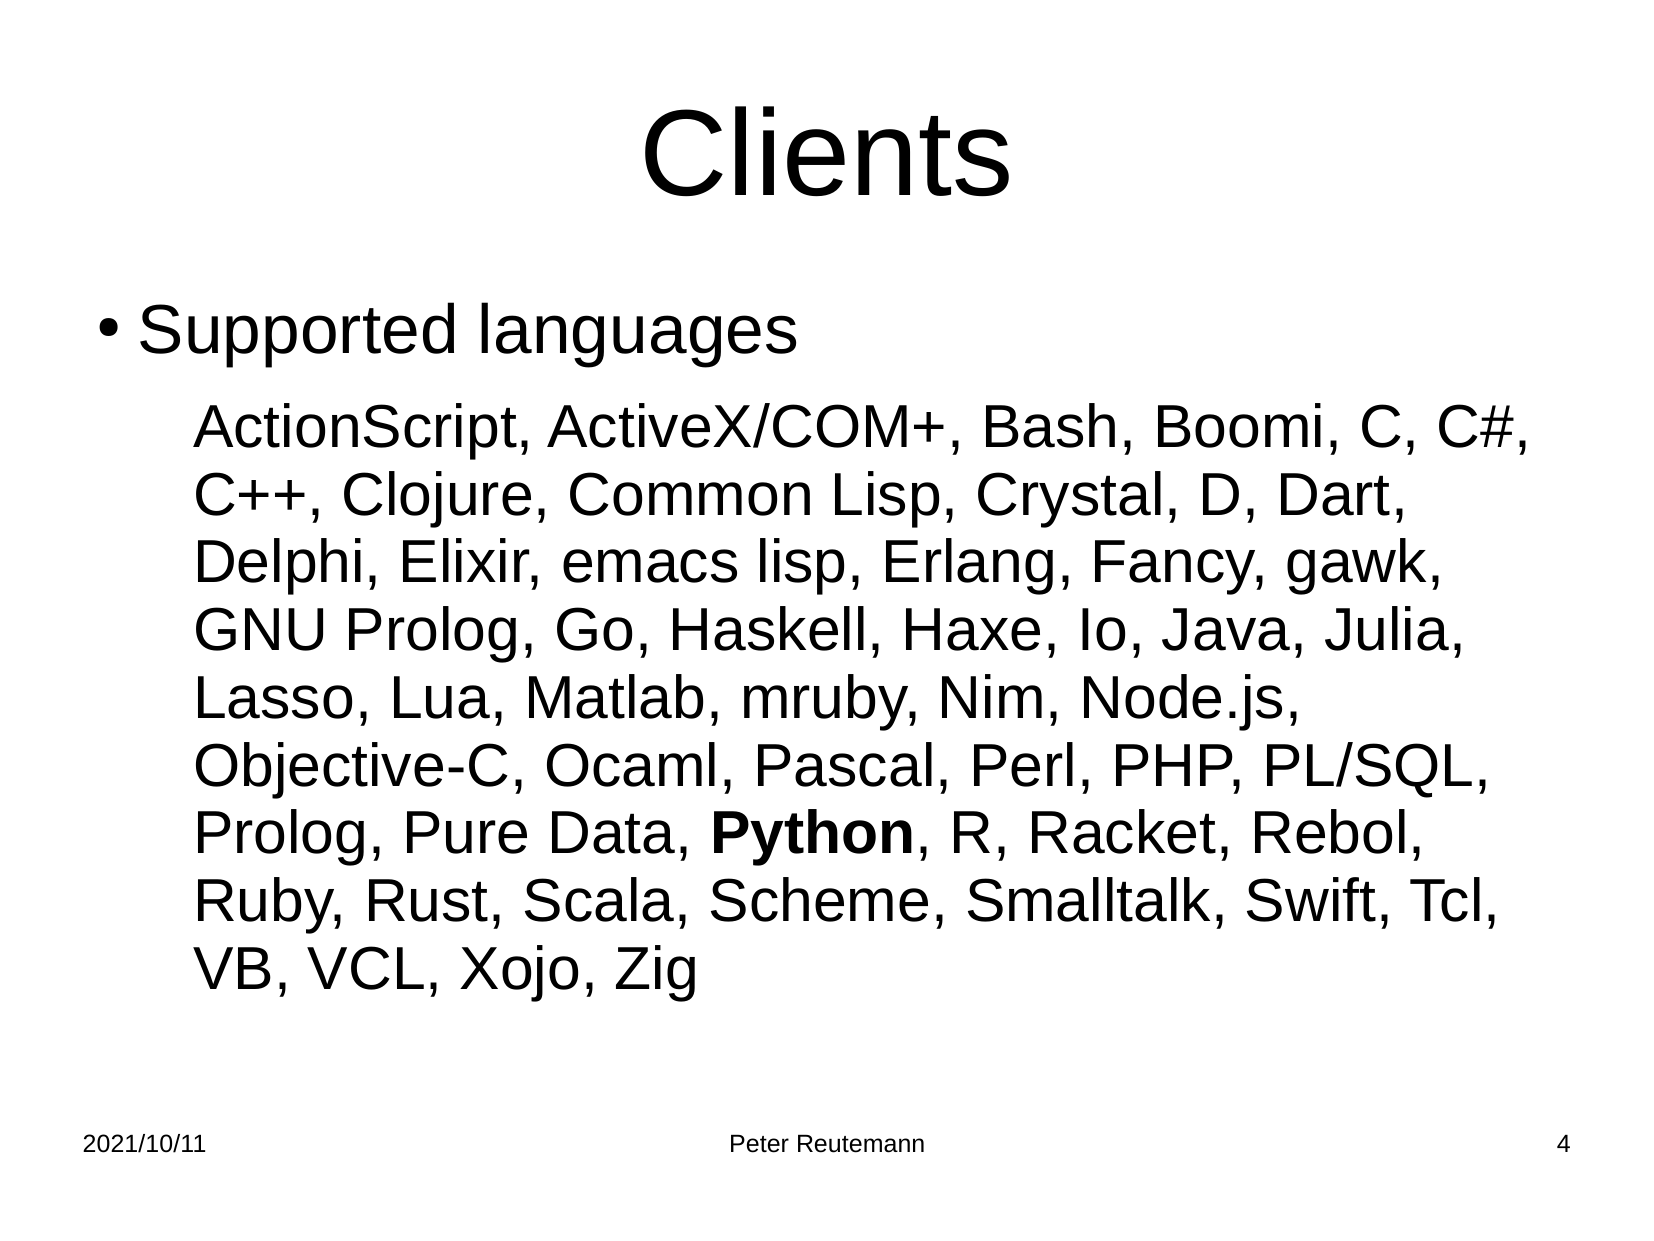

# Clients
Supported languages
ActionScript, ActiveX/COM+, Bash, Boomi, C, C#, C++, Clojure, Common Lisp, Crystal, D, Dart, Delphi, Elixir, emacs lisp, Erlang, Fancy, gawk, GNU Prolog, Go, Haskell, Haxe, Io, Java, Julia, Lasso, Lua, Matlab, mruby, Nim, Node.js, Objective-C, Ocaml, Pascal, Perl, PHP, PL/SQL, Prolog, Pure Data, Python, R, Racket, Rebol, Ruby, Rust, Scala, Scheme, Smalltalk, Swift, Tcl, VB, VCL, Xojo, Zig
2021/10/11
Peter Reutemann
4